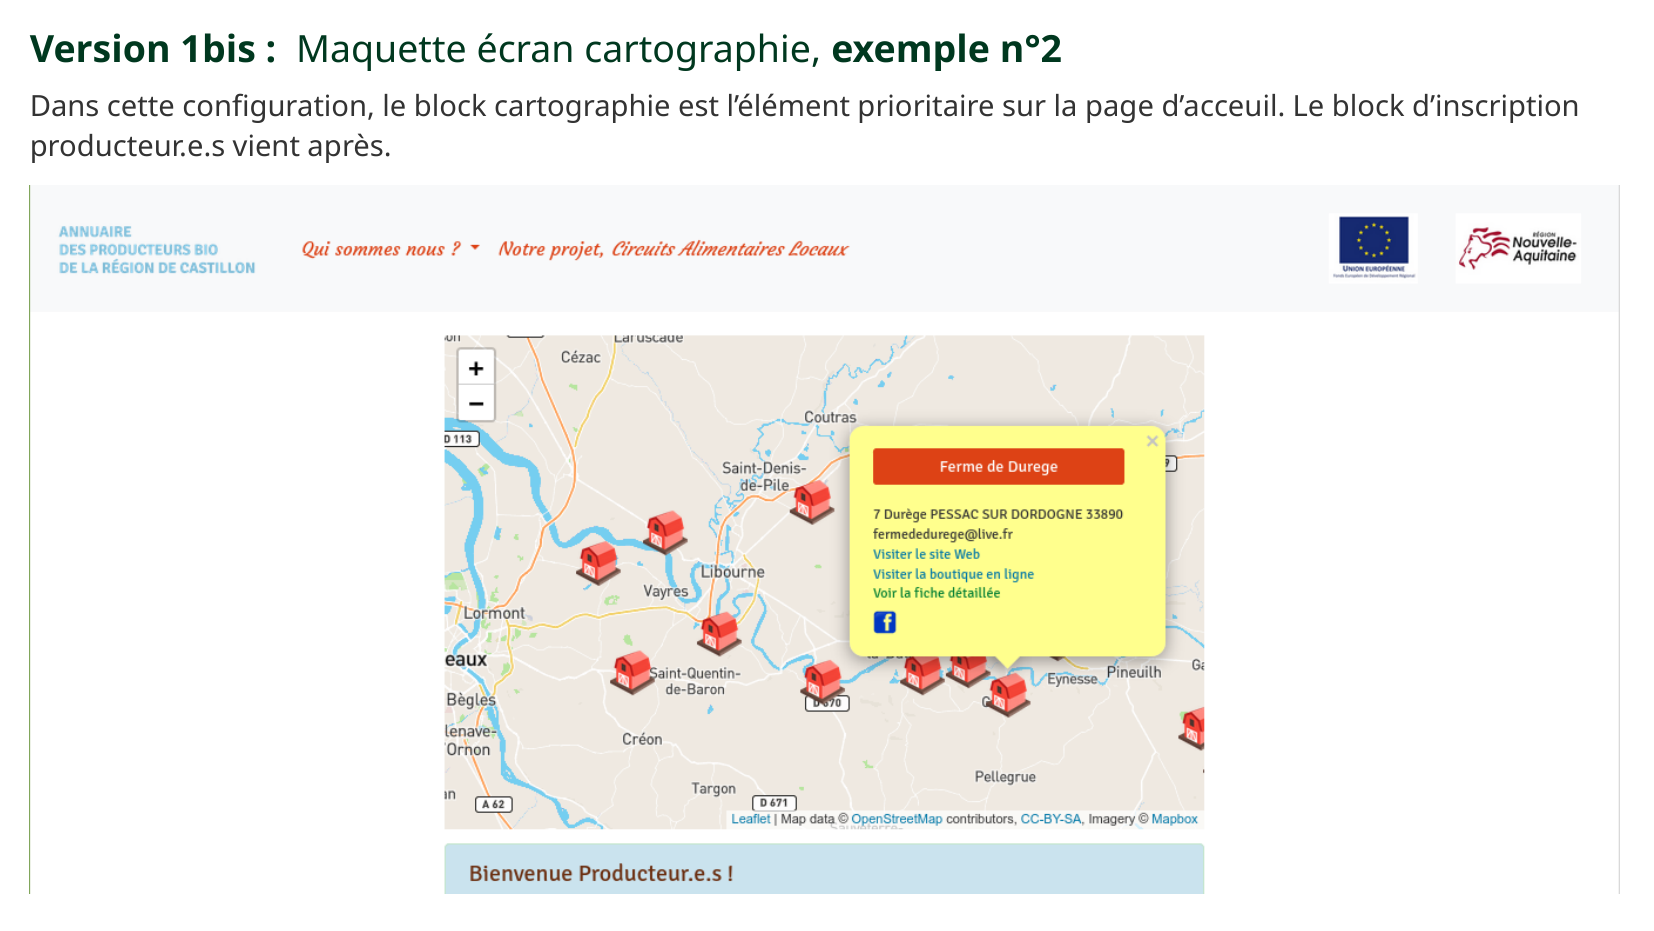

Version 1bis : Maquette écran cartographie, exemple n°2
Dans cette configuration, le block cartographie est l’élément prioritaire sur la page d’acceuil. Le block d’inscription producteur.e.s vient après.